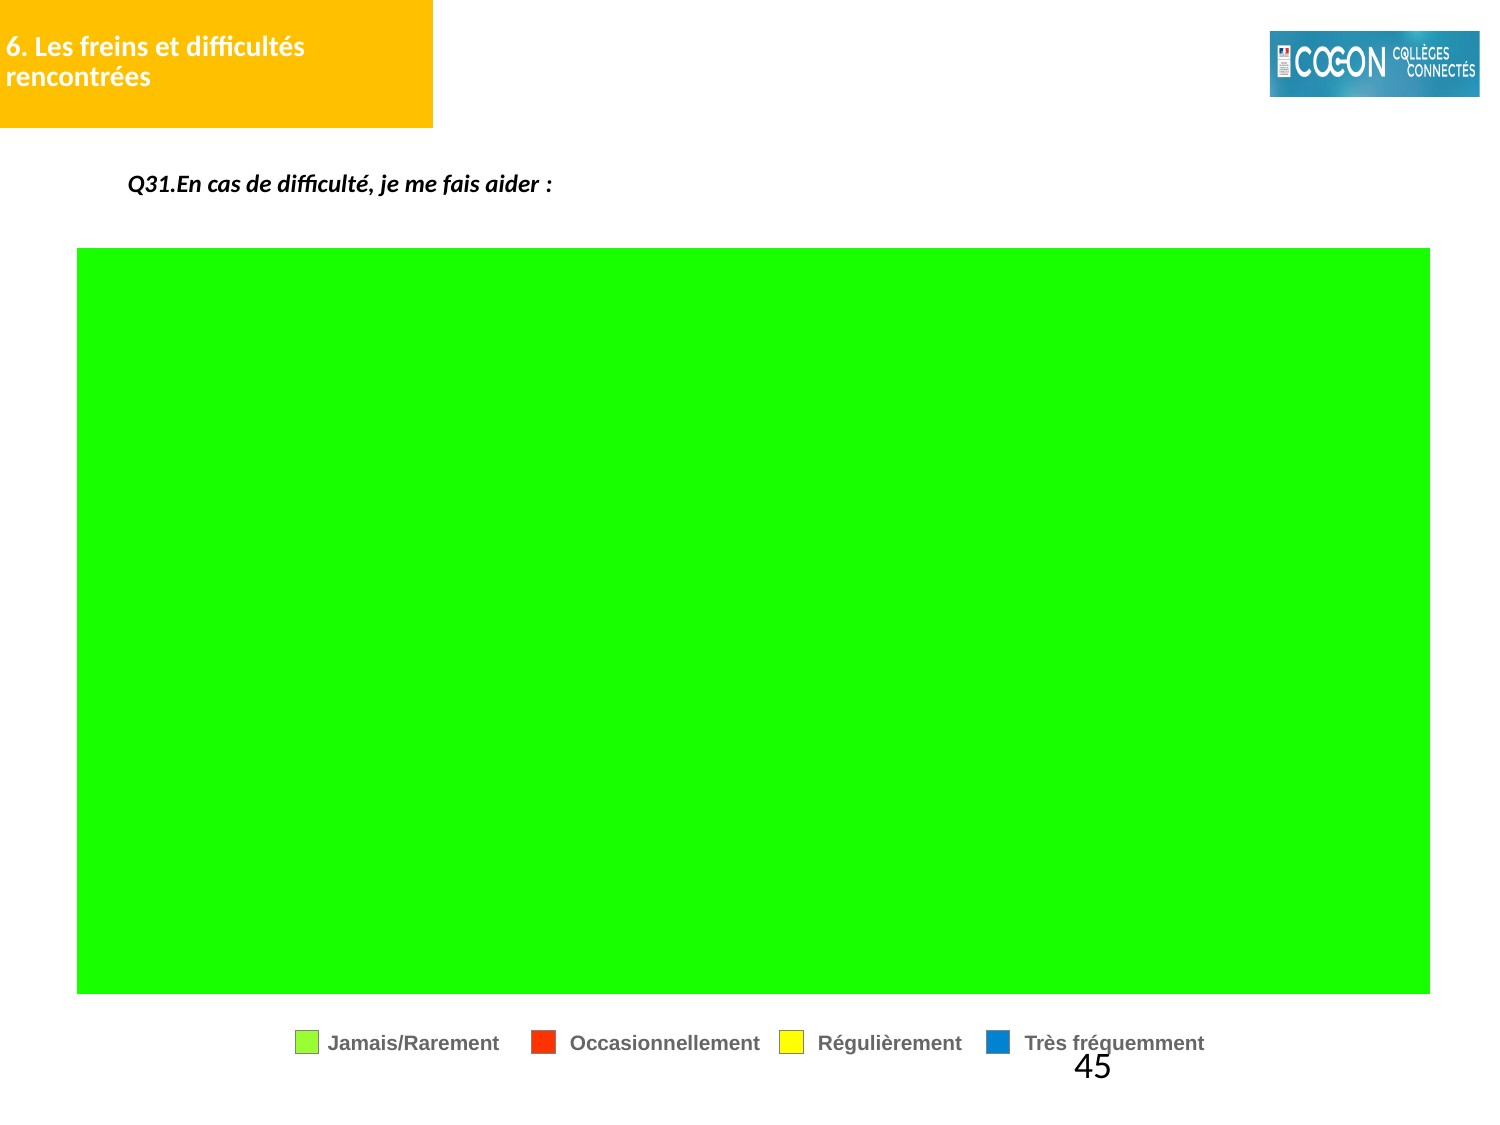

6. Les freins et difficultés rencontrées
Q31.En cas de difficulté, je me fais aider :
Jamais/Rarement
Occasionnellement
Régulièrement
Très fréquemment